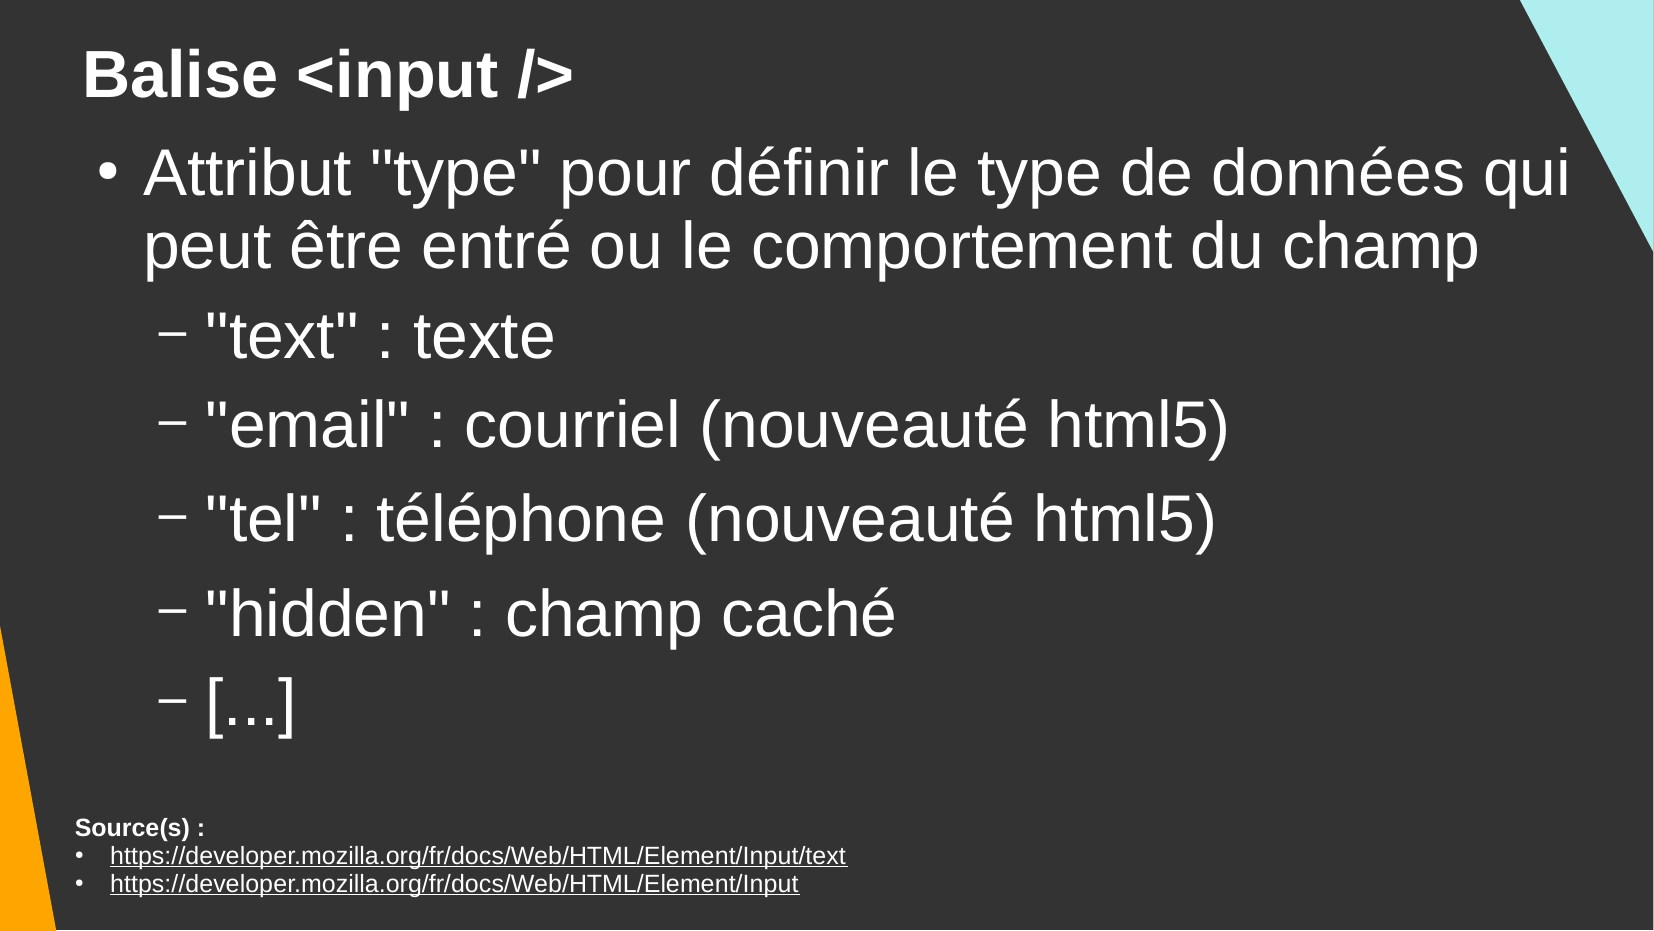

# Balise <input />
Attribut "type" pour définir le type de données qui peut être entré ou le comportement du champ
"text" : texte
"email" : courriel (nouveauté html5)
"tel" : téléphone (nouveauté html5)
"hidden" : champ caché
[...]
Source(s) :
https://developer.mozilla.org/fr/docs/Web/HTML/Element/Input/text
https://developer.mozilla.org/fr/docs/Web/HTML/Element/Input